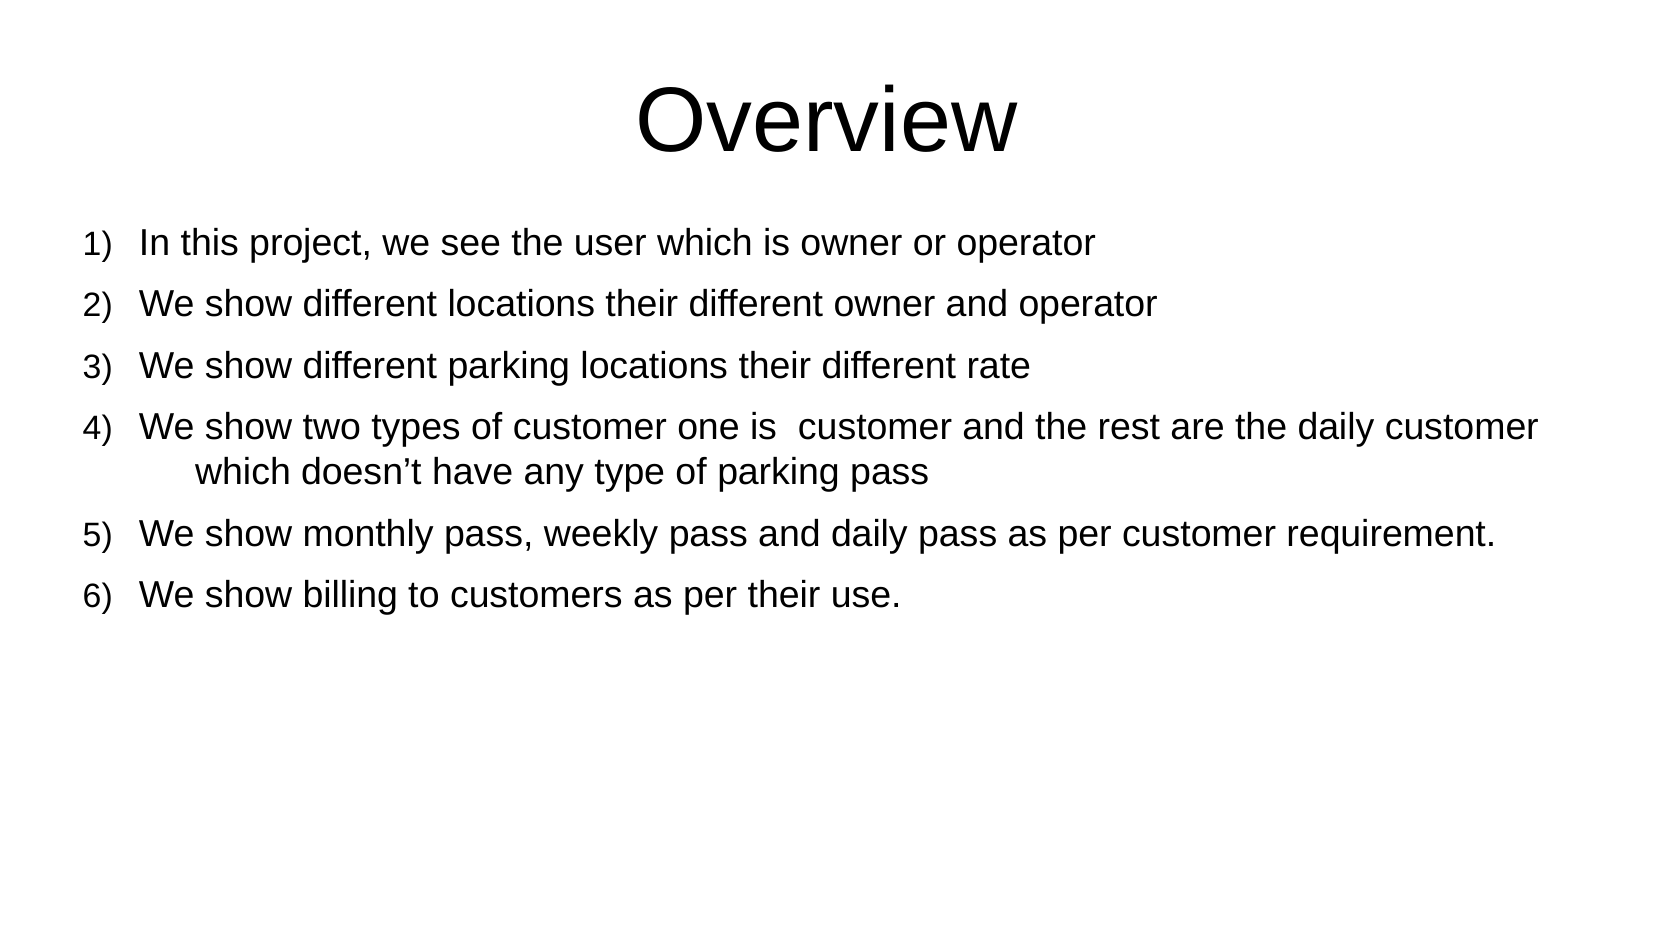

# Overview
In this project, we see the user which is owner or operator
We show different locations their different owner and operator
We show different parking locations their different rate
We show two types of customer one is customer and the rest are the daily customer which doesn’t have any type of parking pass
We show monthly pass, weekly pass and daily pass as per customer requirement.
We show billing to customers as per their use.